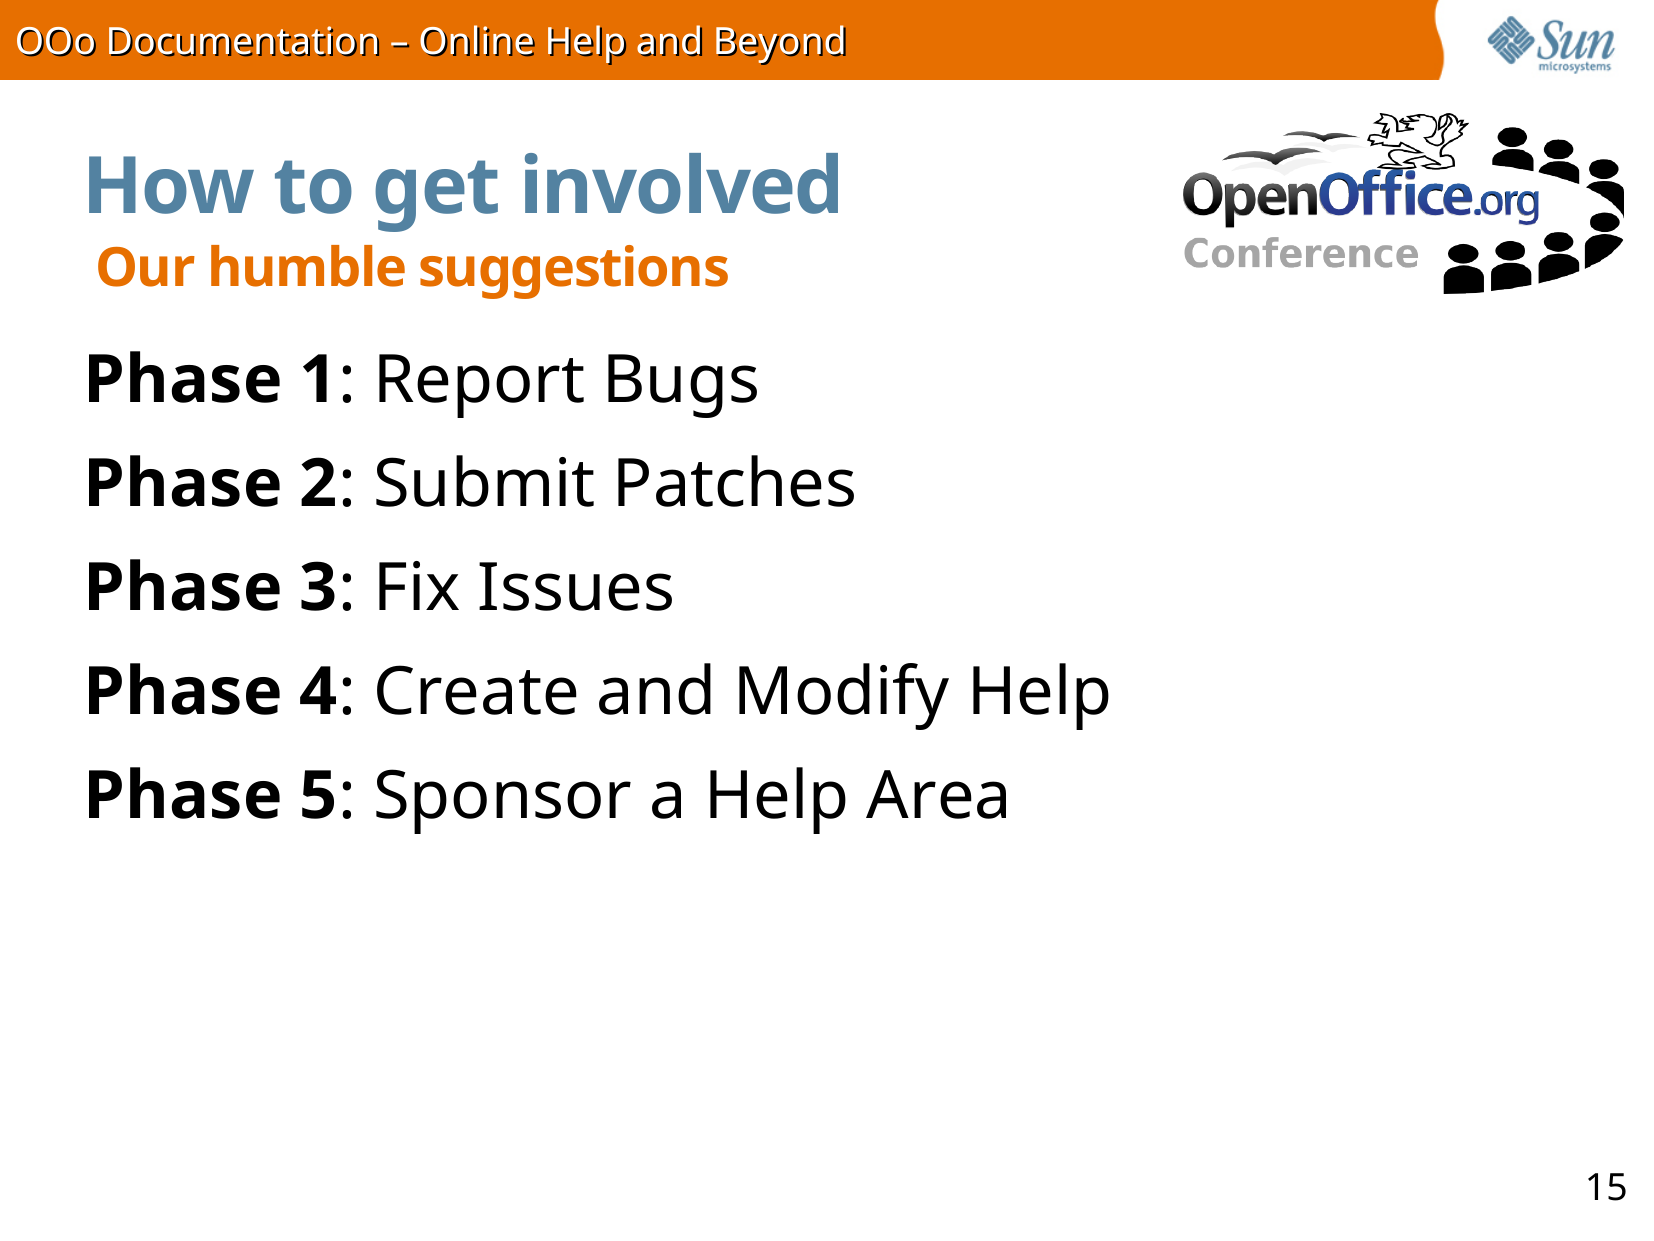

How to get involved
 Our humble suggestions
# Phase 1: Report Bugs
Phase 2: Submit Patches
Phase 3: Fix Issues
Phase 4: Create and Modify Help
Phase 5: Sponsor a Help Area